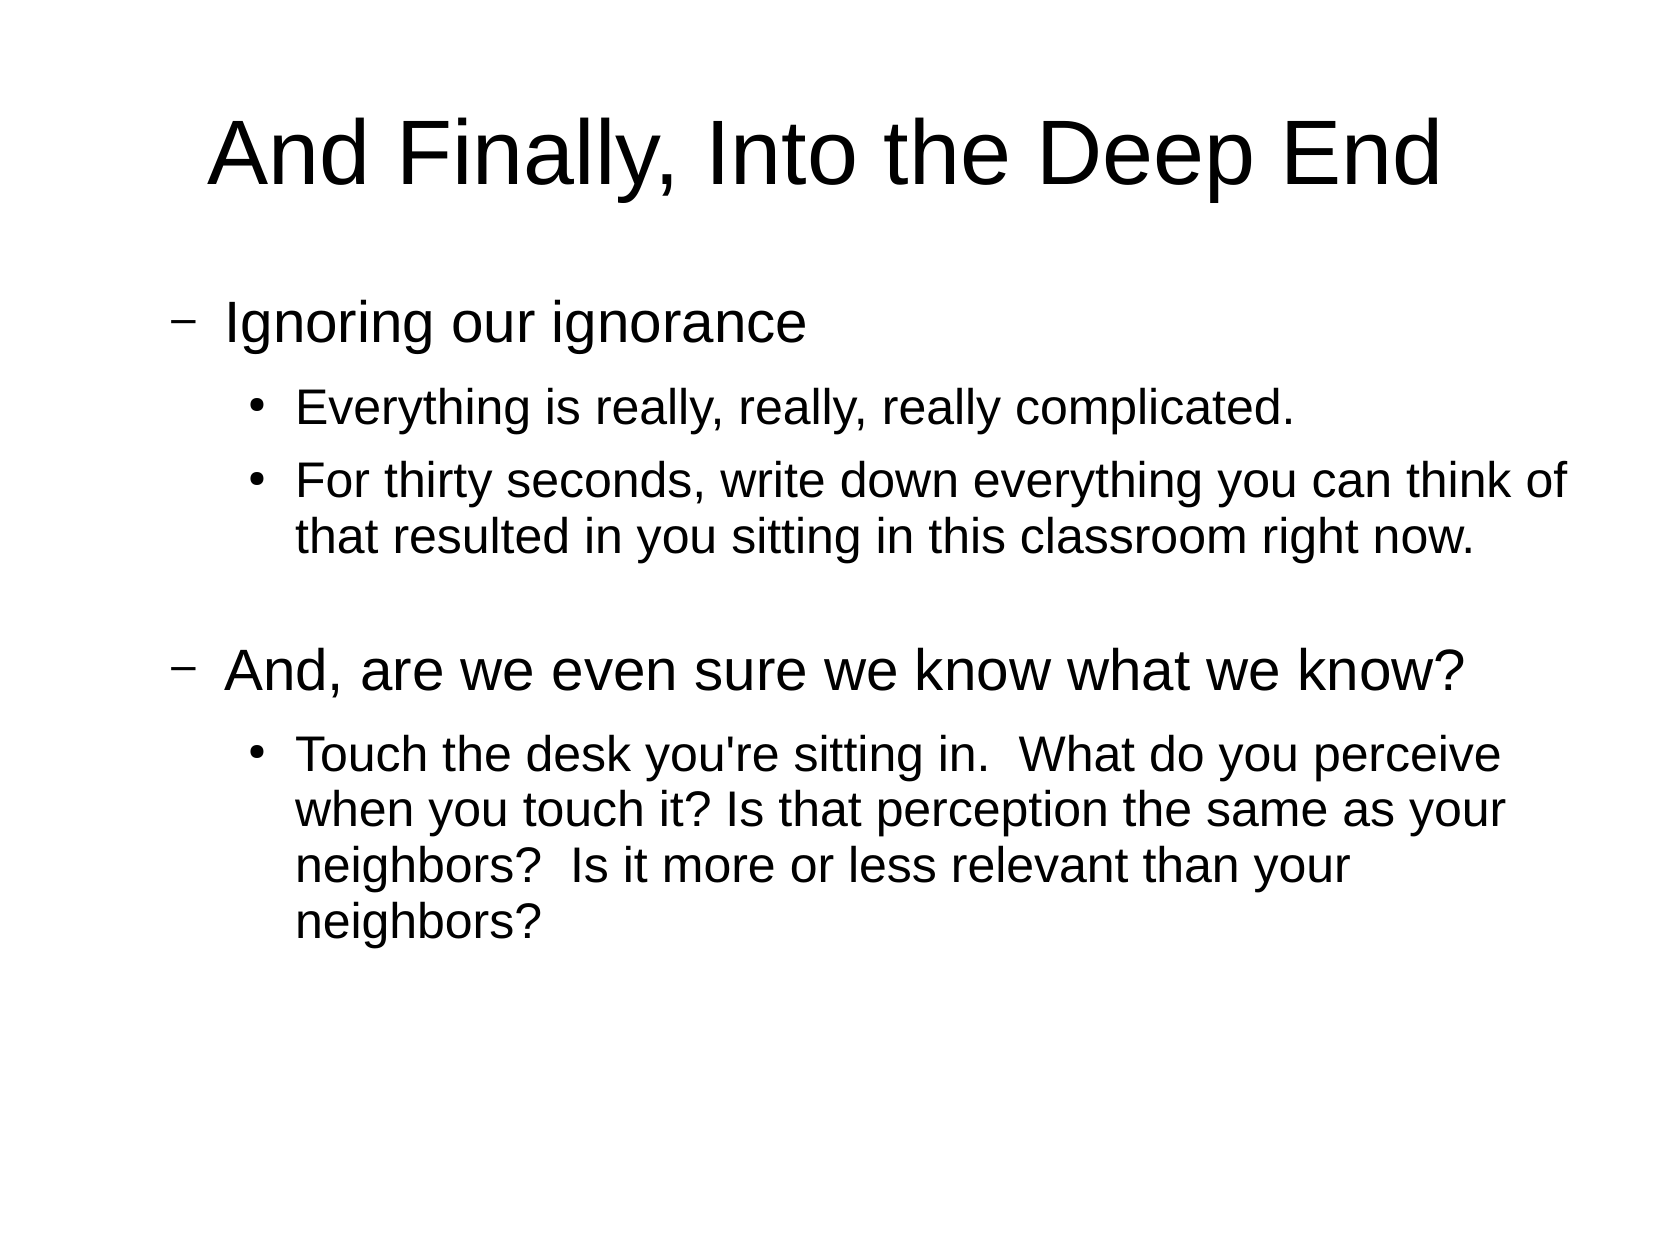

# And Finally, Into the Deep End
Ignoring our ignorance
Everything is really, really, really complicated.
For thirty seconds, write down everything you can think of that resulted in you sitting in this classroom right now.
And, are we even sure we know what we know?
Touch the desk you're sitting in. What do you perceive when you touch it? Is that perception the same as your neighbors? Is it more or less relevant than your neighbors?